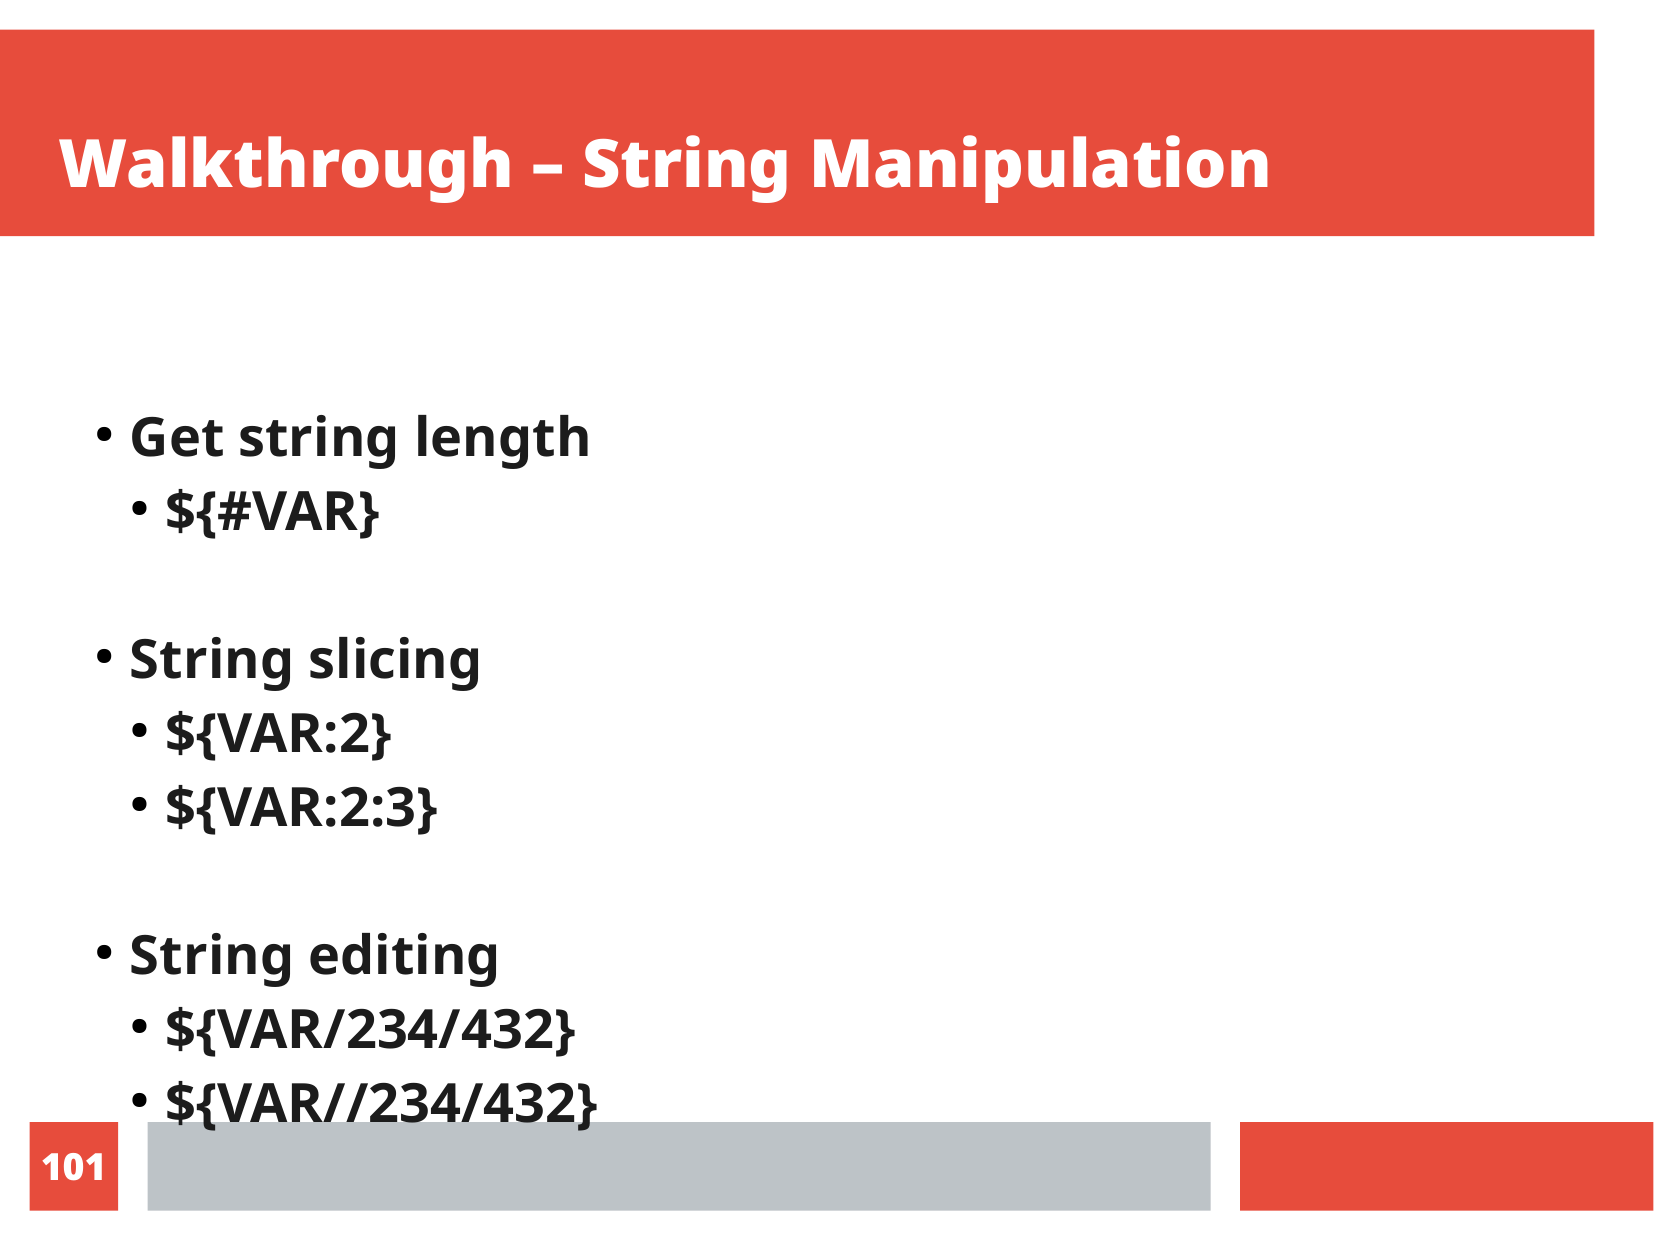

# Walkthrough – String Manipulation
Get string length
${#VAR}
String slicing
${VAR:2}
${VAR:2:3}
String editing
${VAR/234/432}
${VAR//234/432}
101